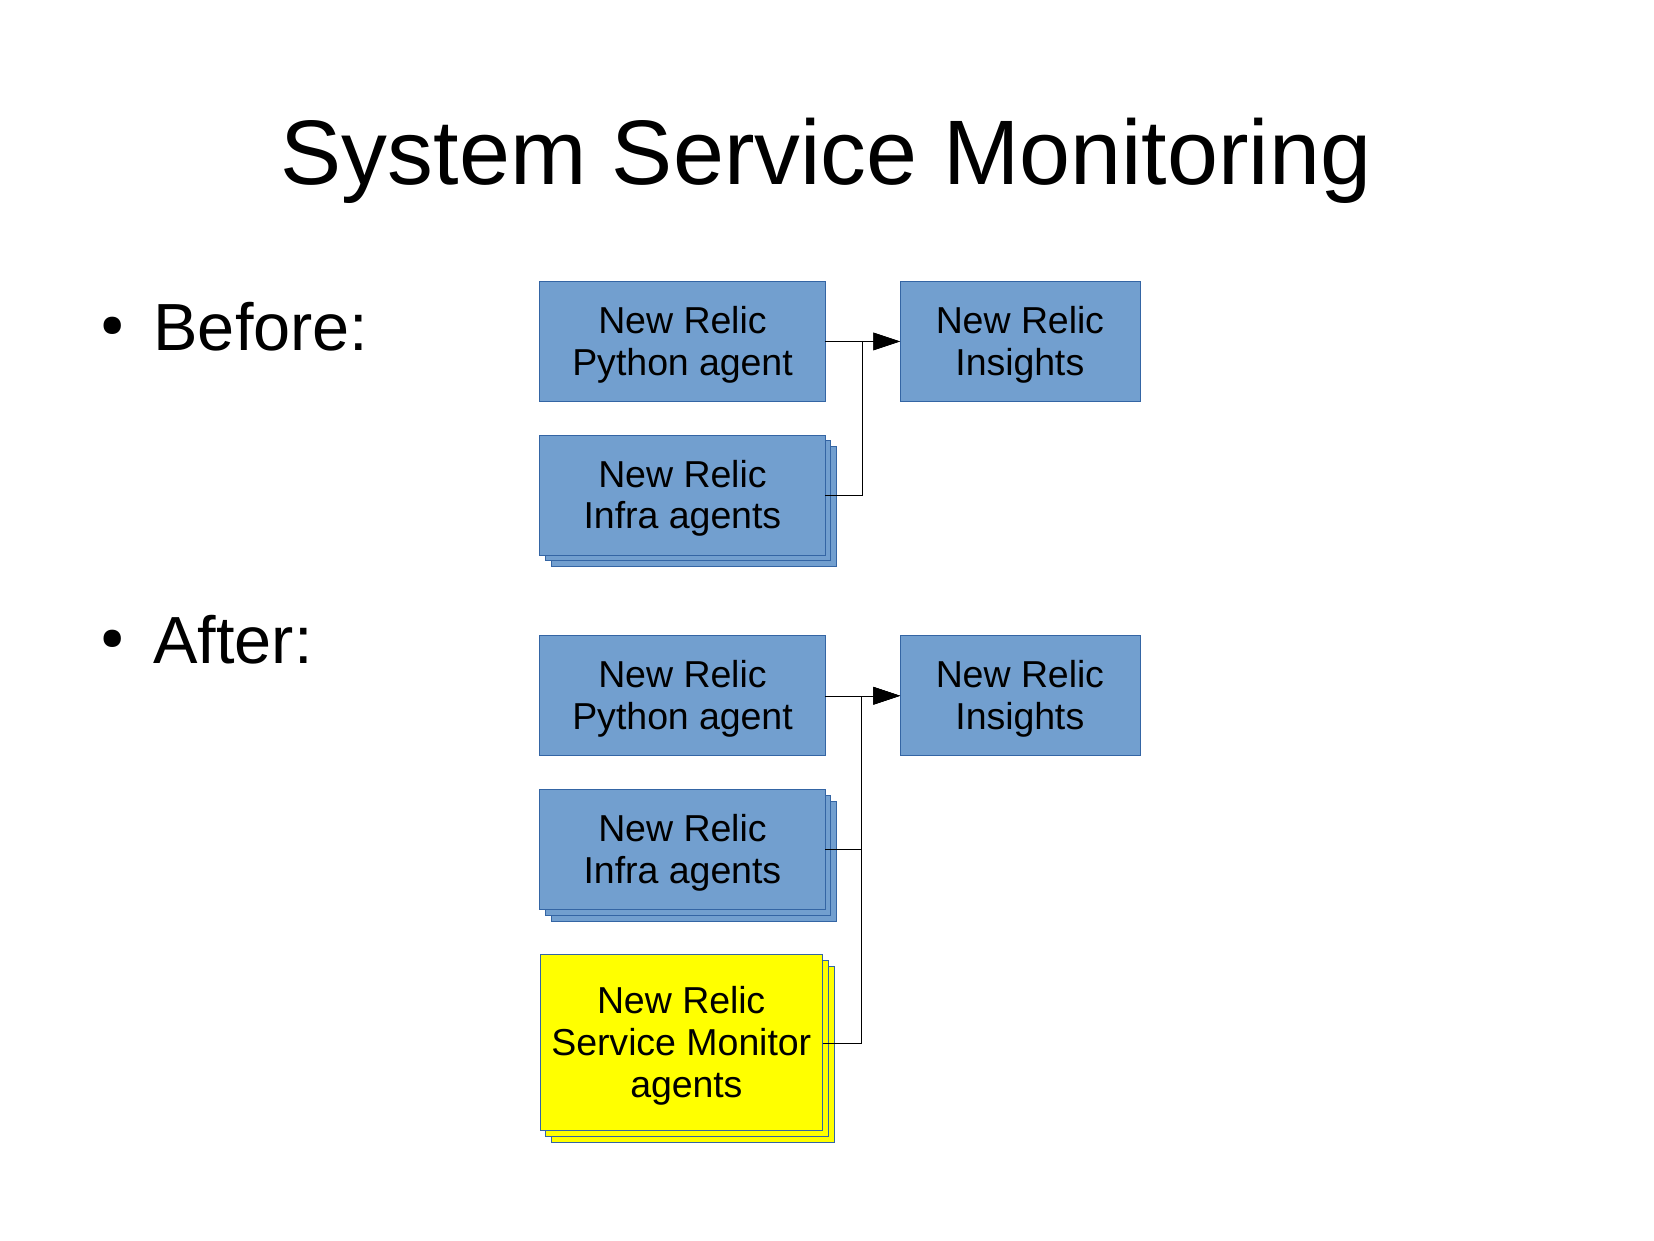

# System Service Monitoring
New Relic
Python agent
New Relic
Insights
Before:
After:
New Relic
Infra agents
New Relic
Infra agent
New Relic
Infra agent
New Relic
Python agent
New Relic
Insights
New Relic
Infra agents
New Relic
Infra agent
New Relic
Infra agent
New Relic
Service Monitor
 agents